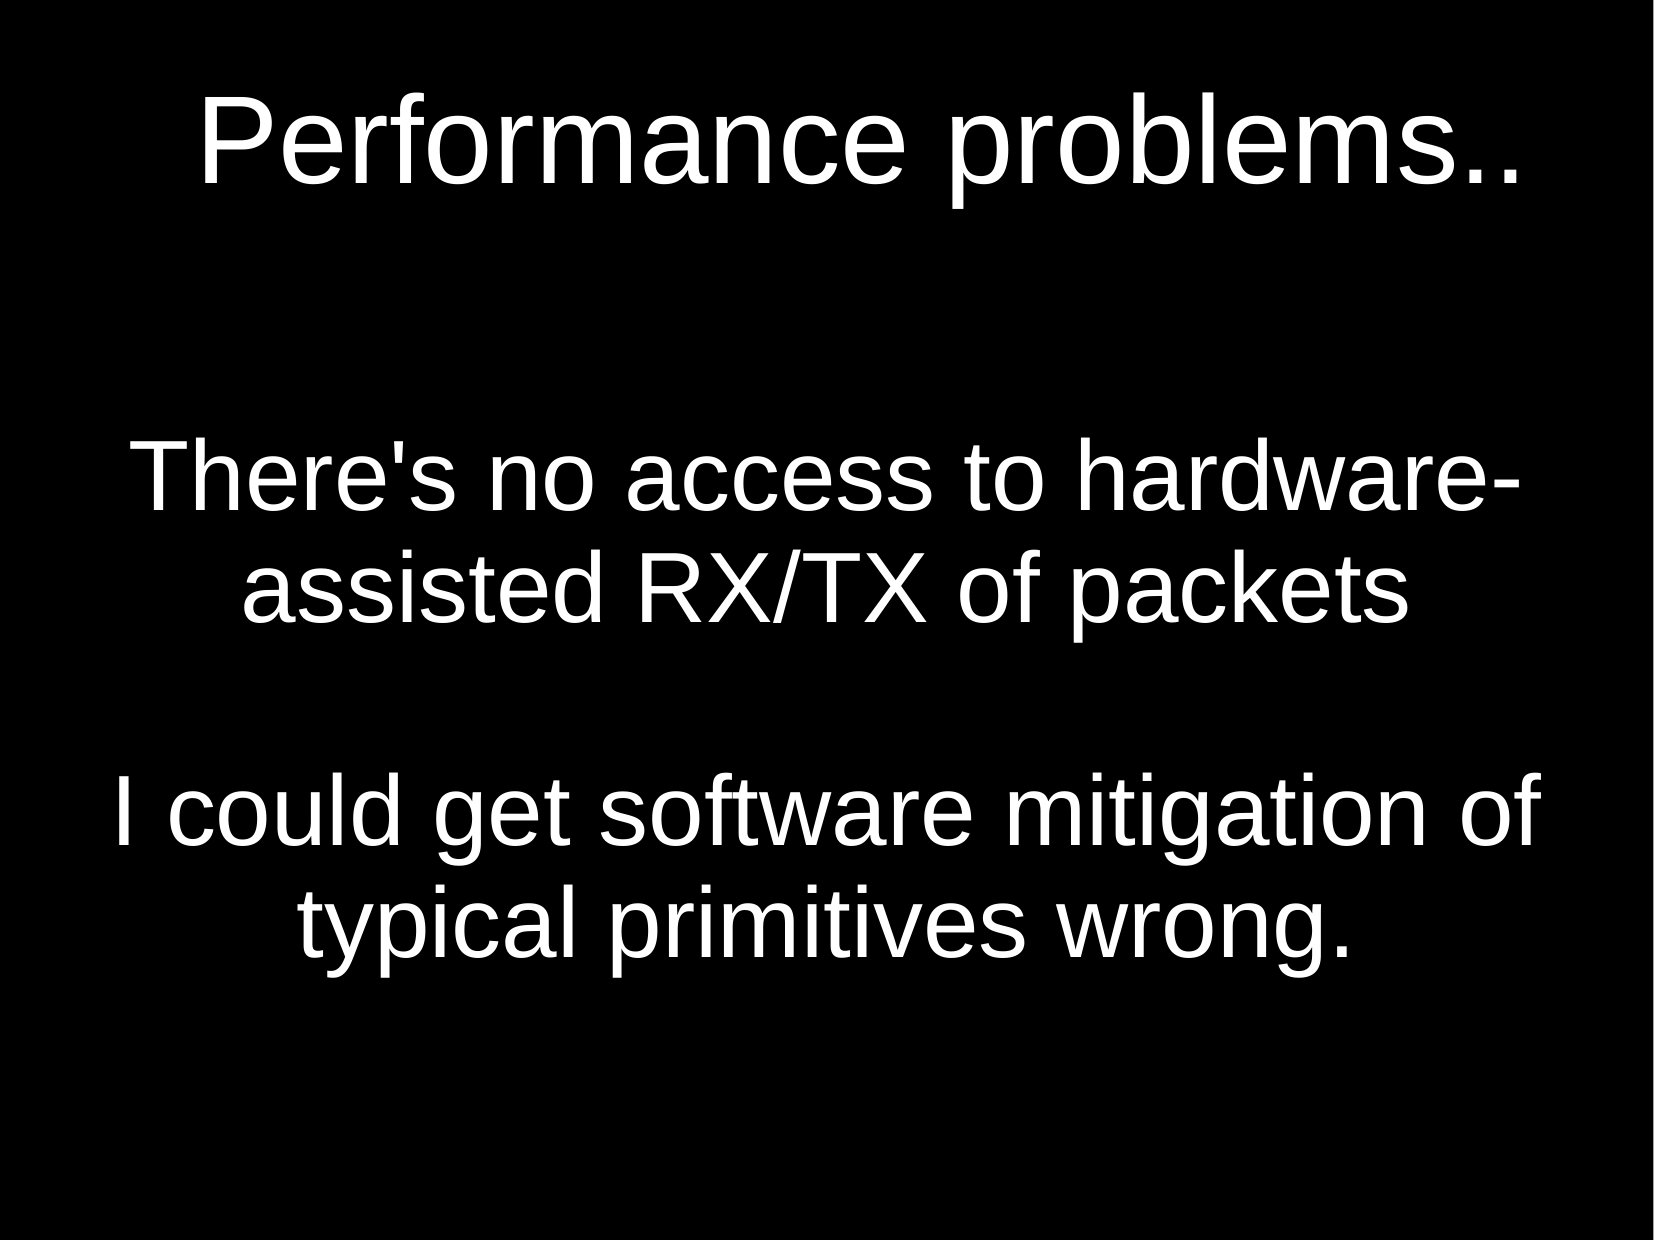

# Performance problems..
There's no access to hardware-assisted RX/TX of packets
I could get software mitigation of typical primitives wrong.